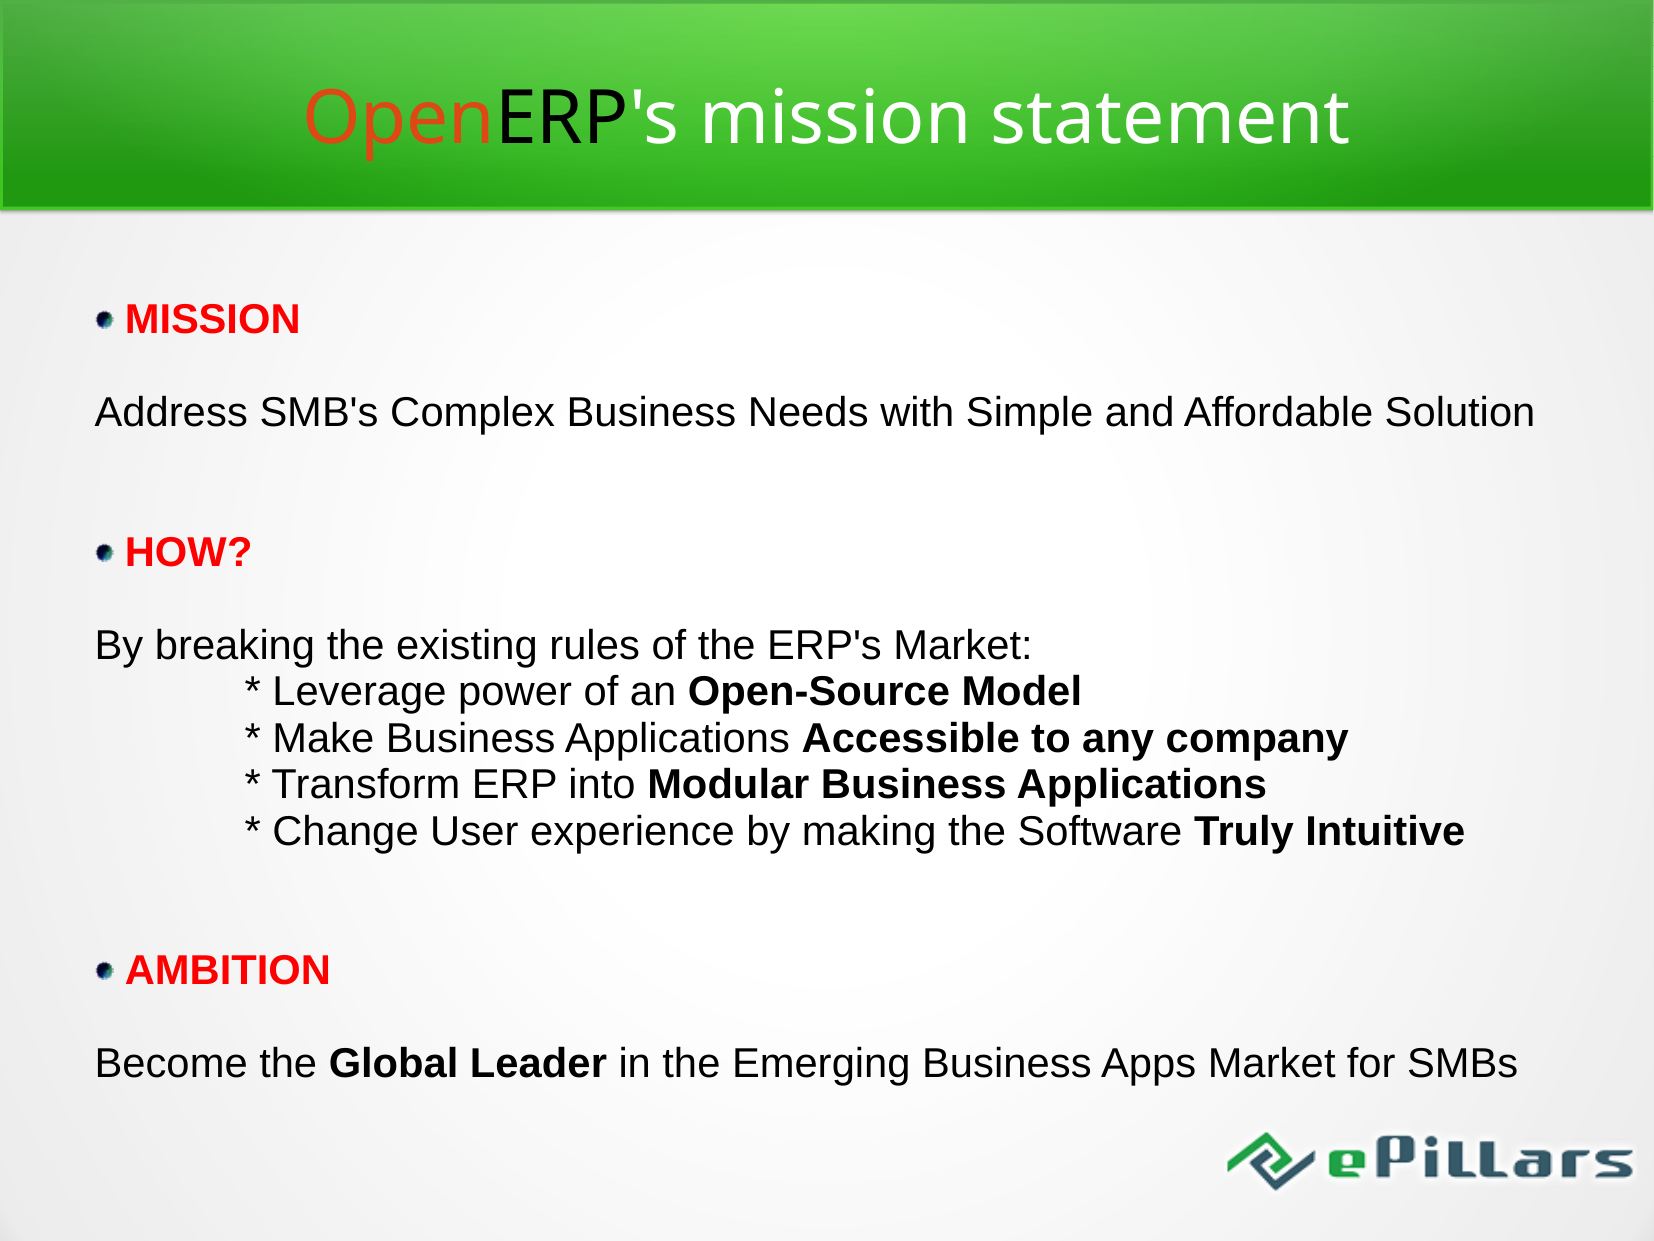

# OpenERP's mission statement
 MISSION
Address SMB's Complex Business Needs with Simple and Affordable Solution
 HOW?
By breaking the existing rules of the ERP's Market:
		* Leverage power of an Open-Source Model
		* Make Business Applications Accessible to any company
		* Transform ERP into Modular Business Applications
		* Change User experience by making the Software Truly Intuitive
 AMBITION
Become the Global Leader in the Emerging Business Apps Market for SMBs